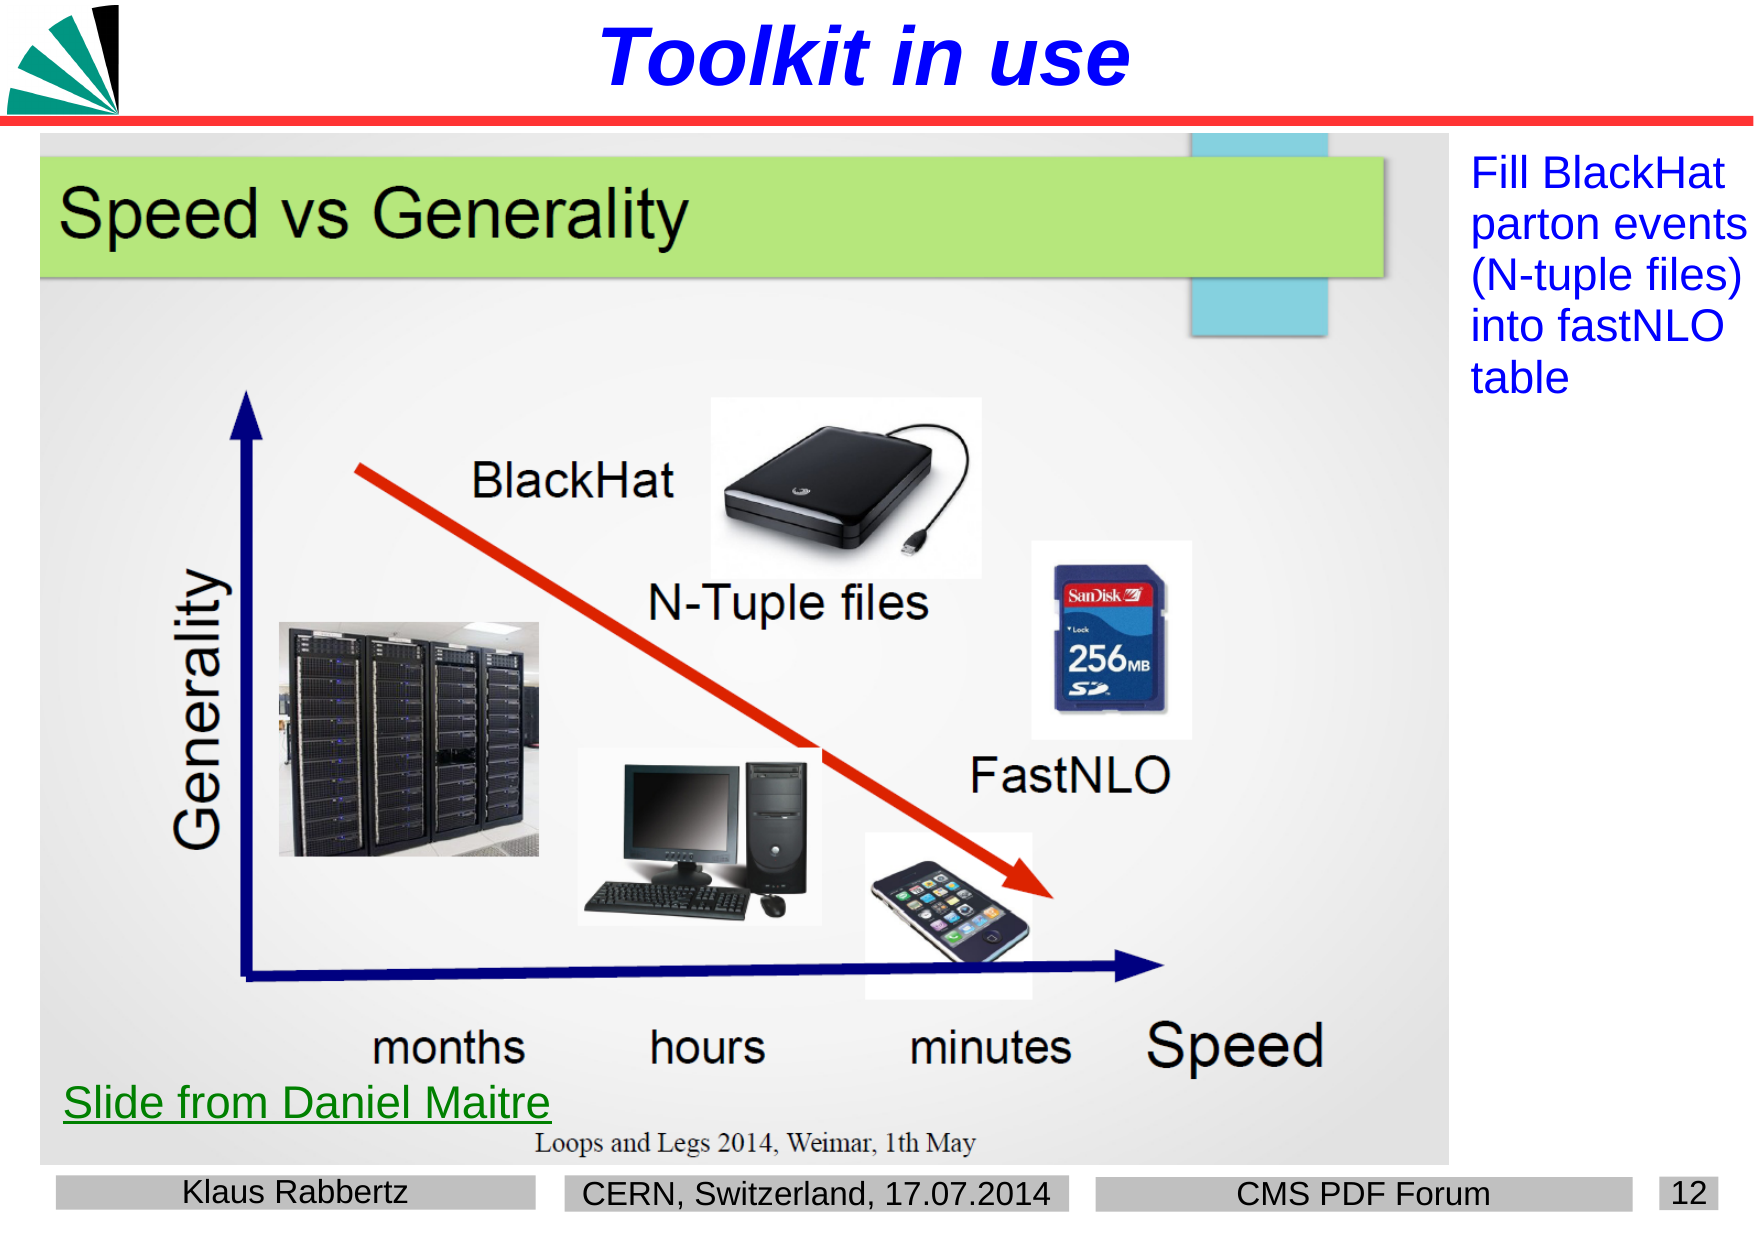

# Toolkit in use
Fill BlackHat
parton events
(N-tuple files)
into fastNLO
table
Slide from Daniel Maitre